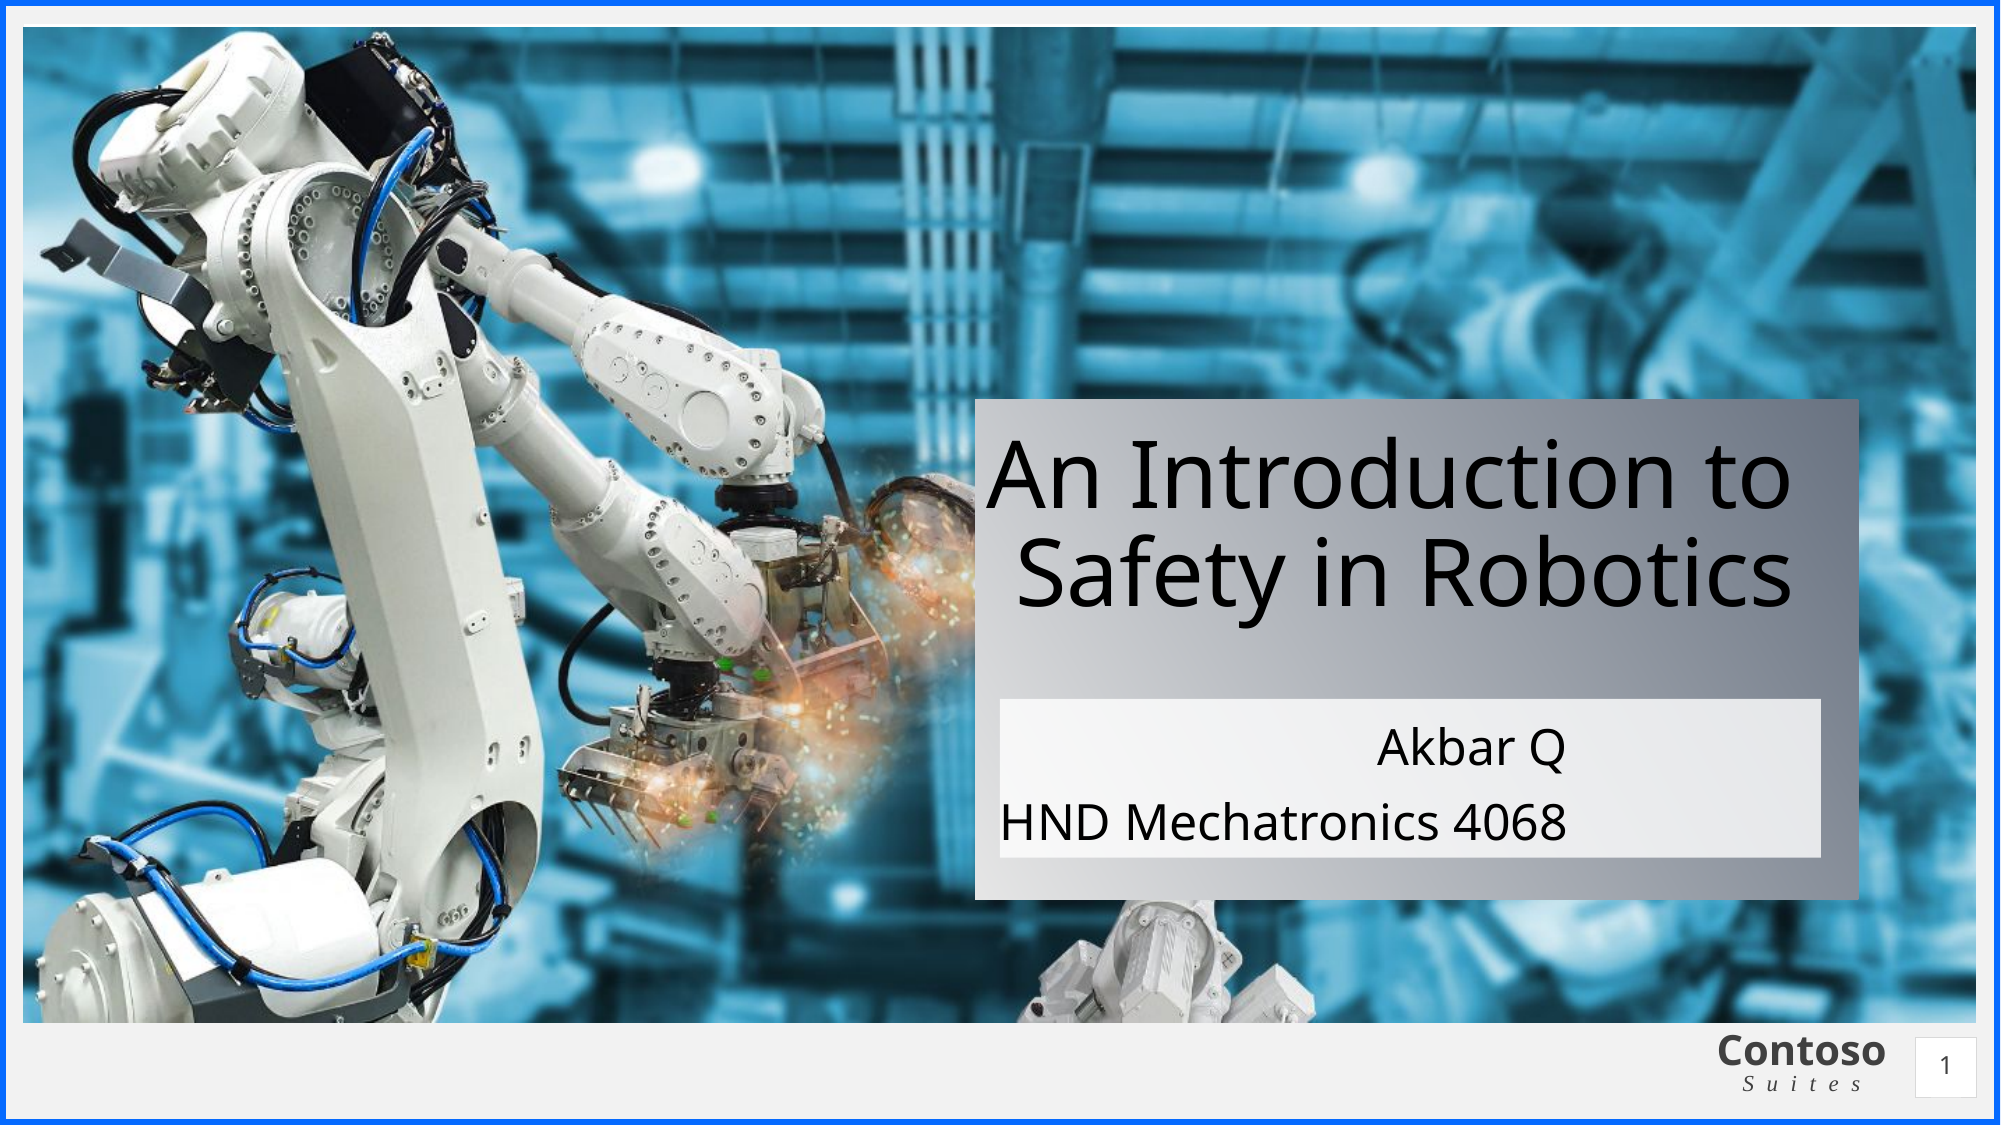

# An Introduction to Safety in Robotics
Akbar Q
HND Mechatronics 4068